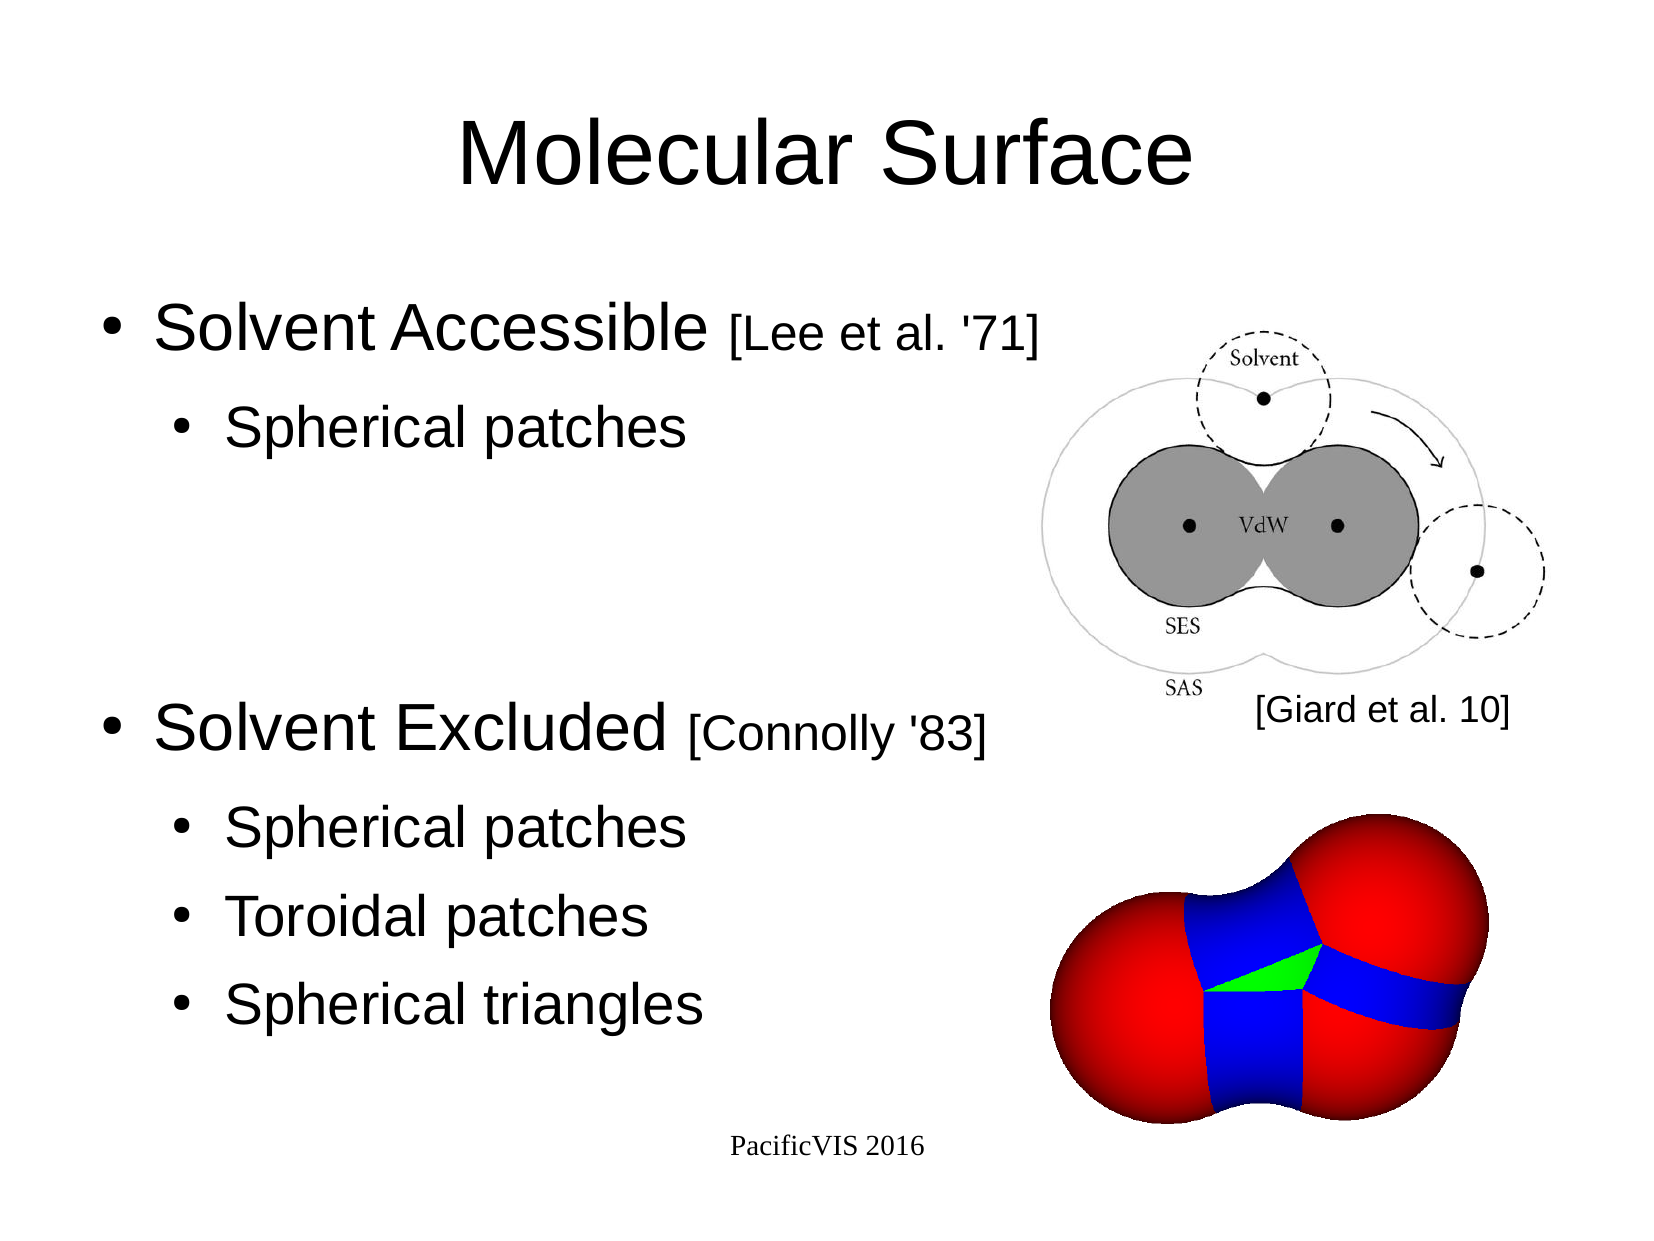

# Molecular Surface
Solvent Accessible [Lee et al. '71]
Spherical patches
Solvent Excluded [Connolly '83]
Spherical patches
Toroidal patches
Spherical triangles
[Giard et al. 10]
PacificVIS 2016